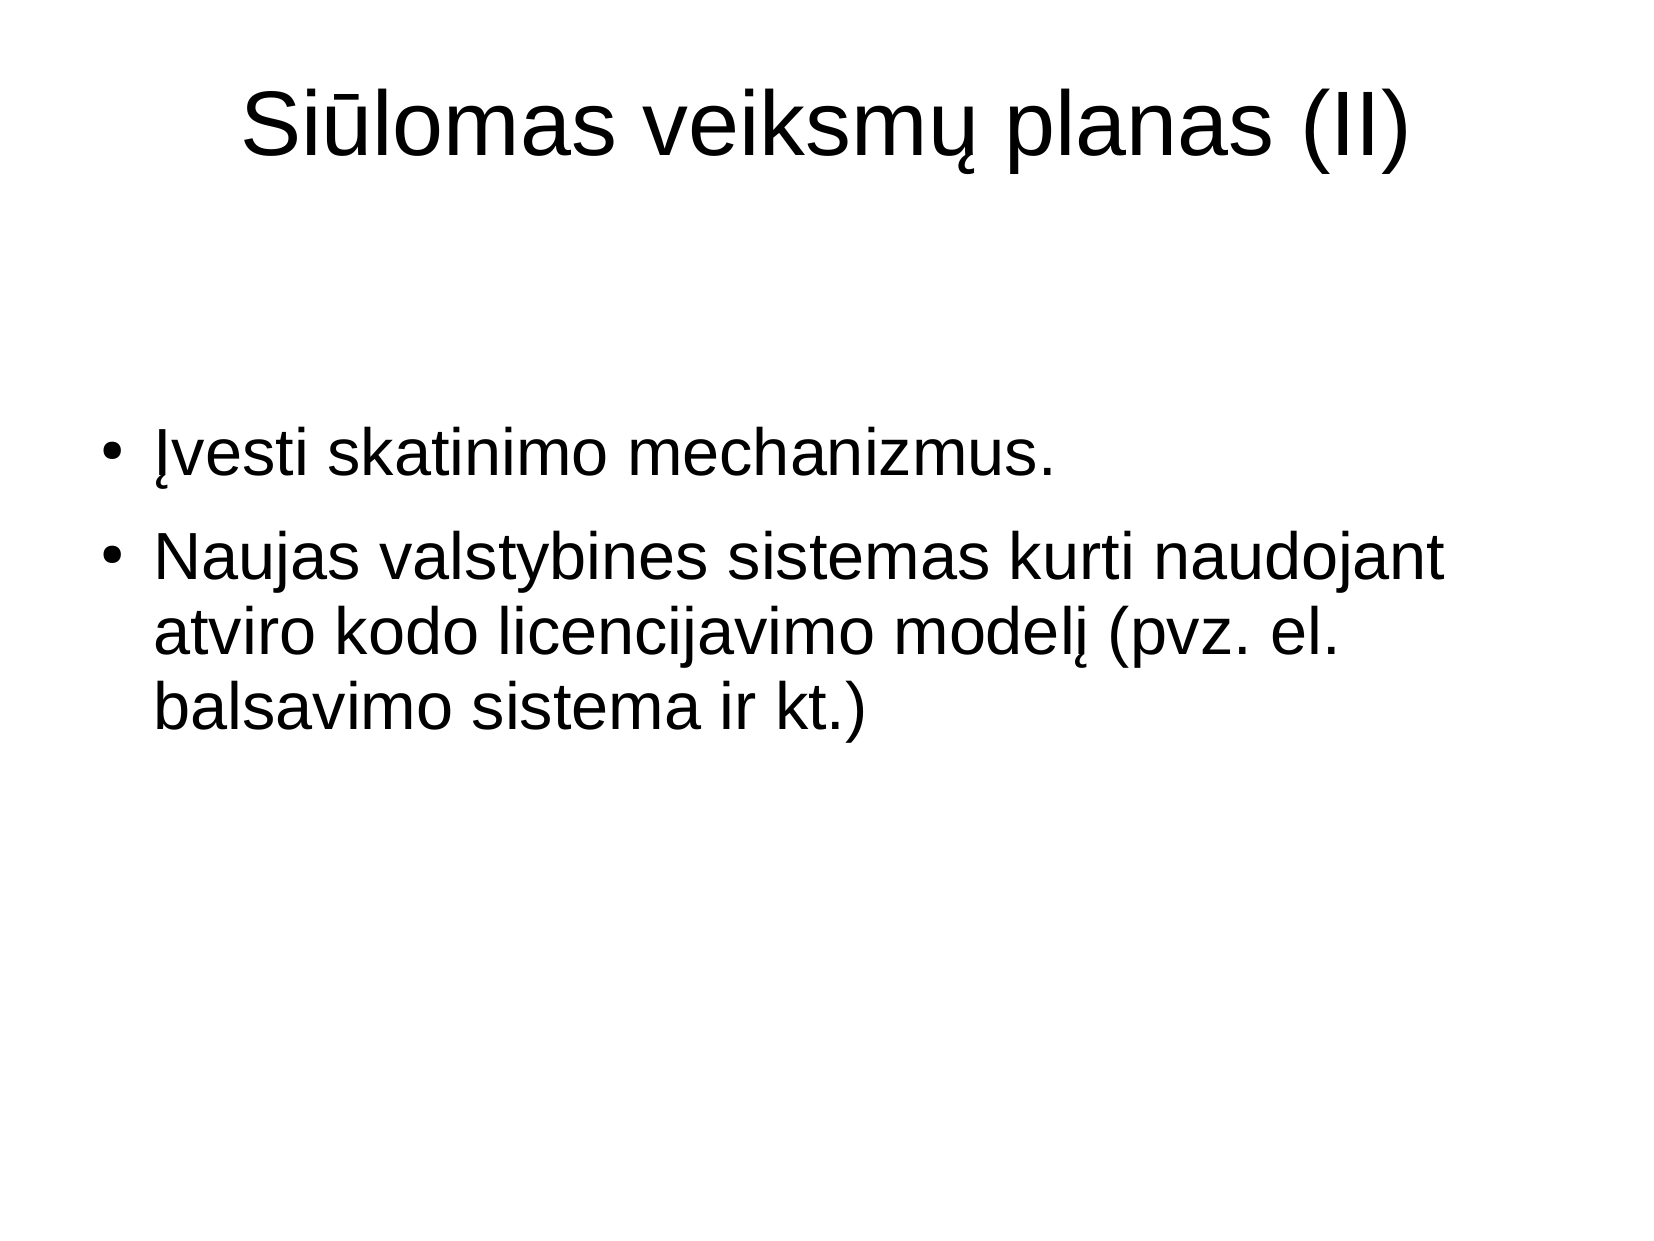

Siūlomas veiksmų planas (II)
# Įvesti skatinimo mechanizmus.
Naujas valstybines sistemas kurti naudojant atviro kodo licencijavimo modelį (pvz. el. balsavimo sistema ir kt.)